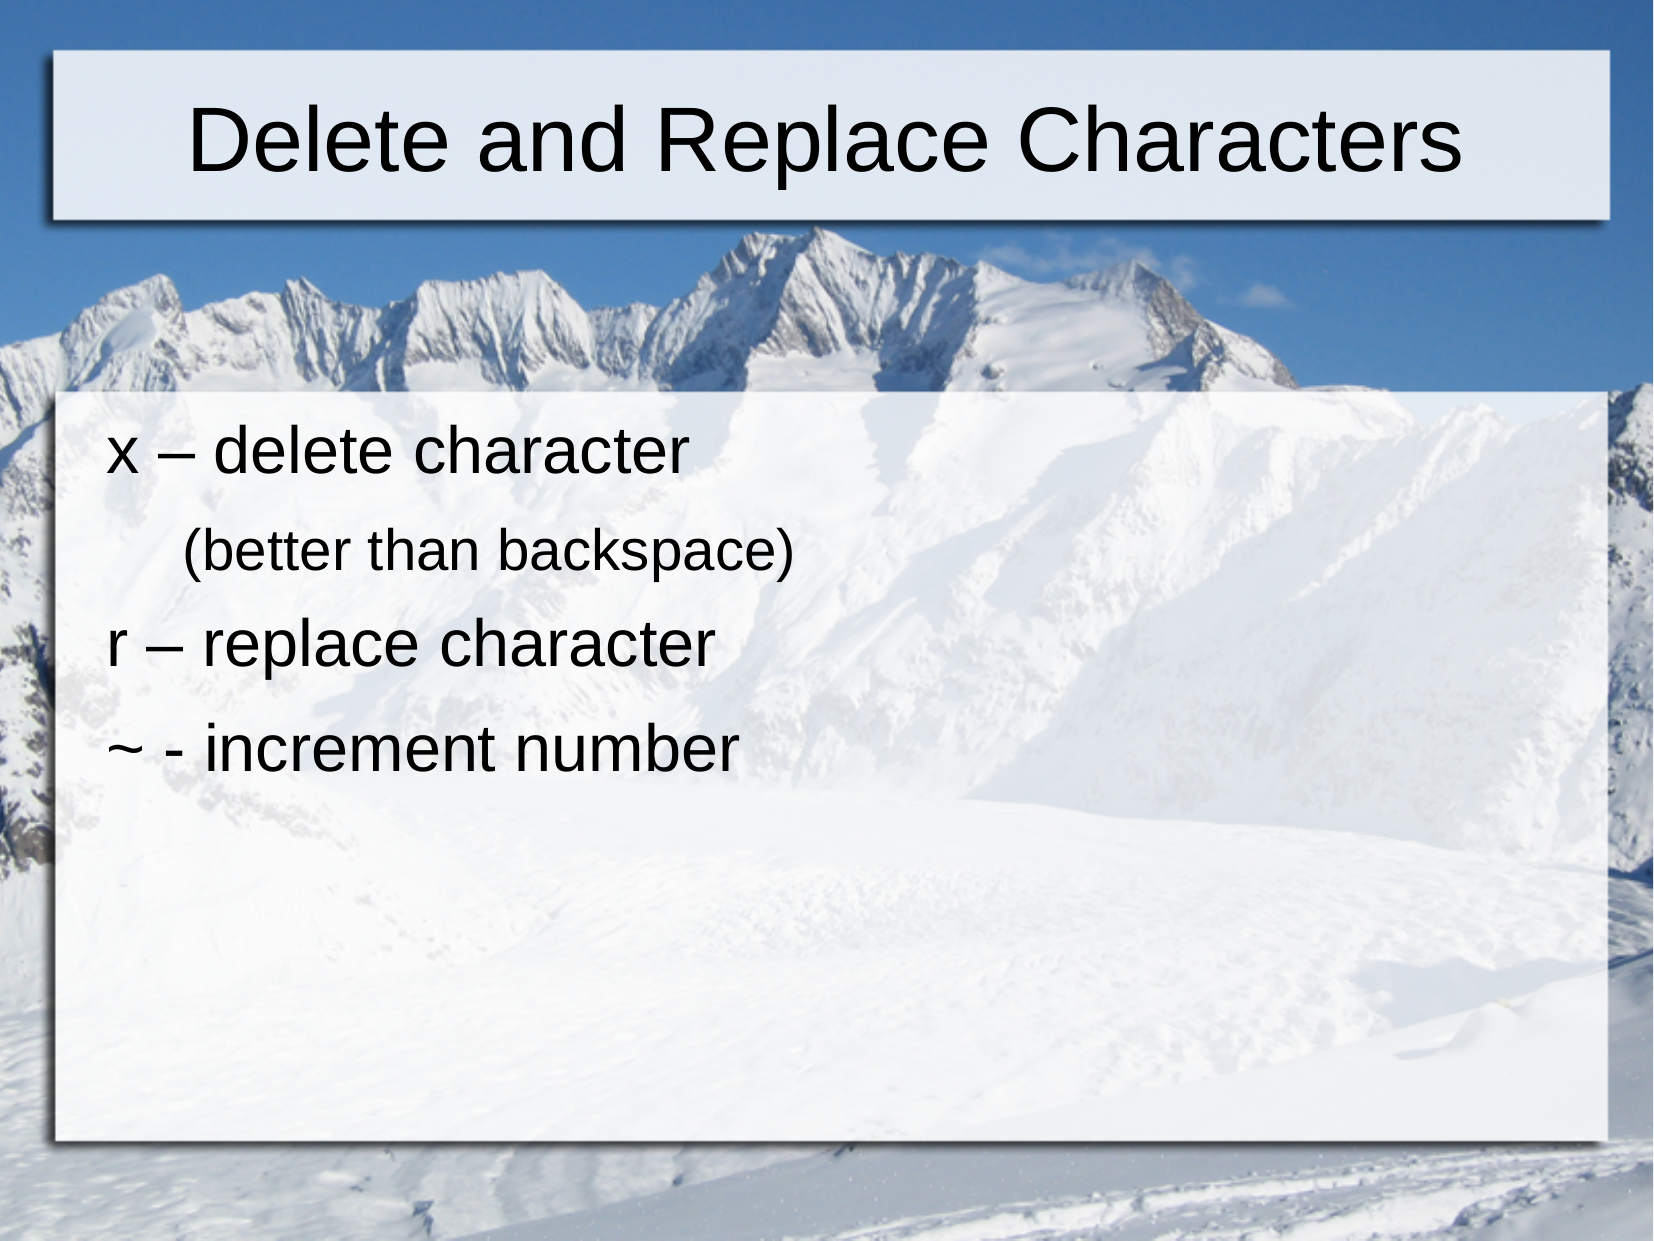

# Delete and Replace Characters
x – delete character
(better than backspace)
r – replace character
~ - increment number